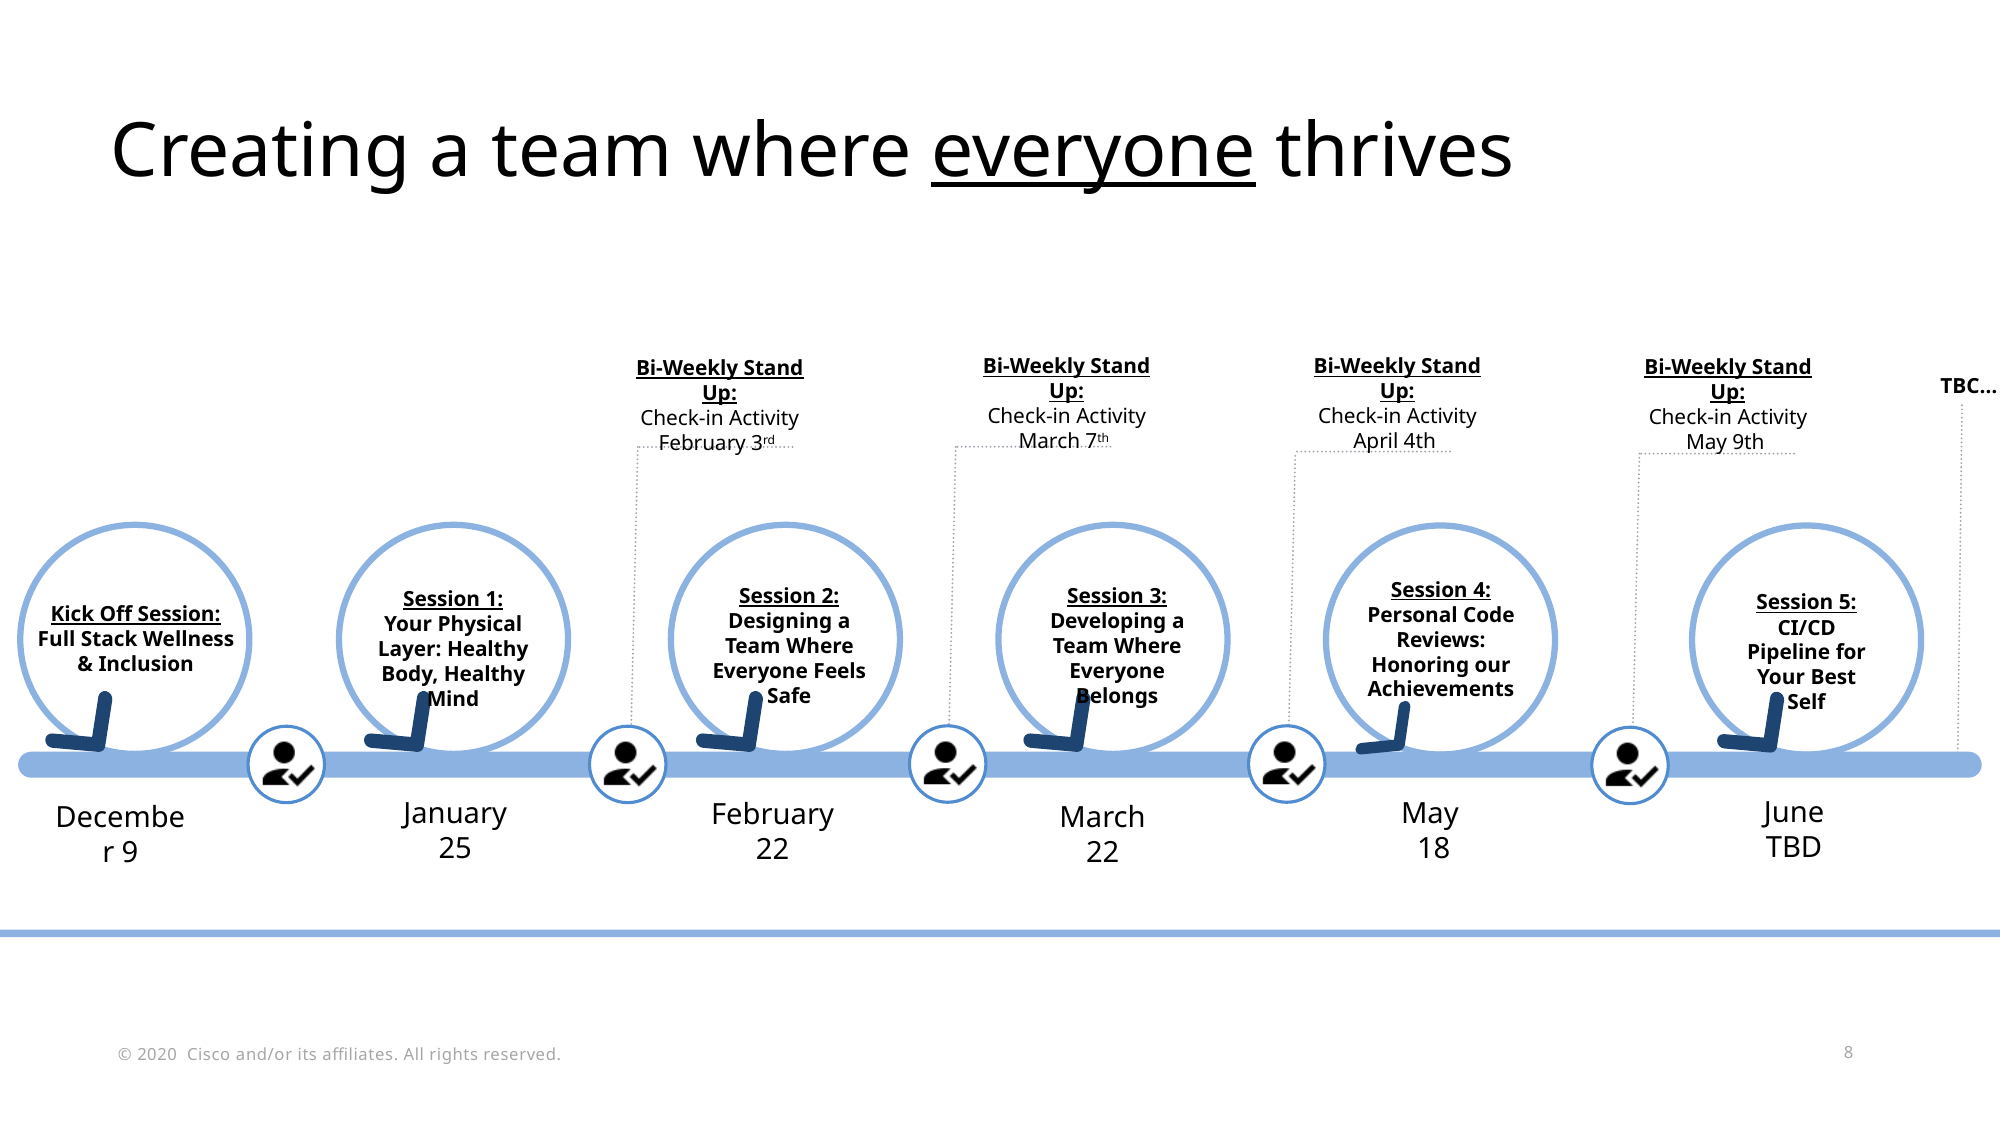

# Creating a team where everyone thrives
Bi-Weekly Stand Up:
Check-in Activity
March 7th
Bi-Weekly Stand Up:
Check-in Activity
April 4th
Bi-Weekly Stand Up:
Check-in Activity
May 9th
Bi-Weekly Stand Up:
Check-in Activity
February 3rd
TBC…
Session 4:
Personal Code Reviews: Honoring our Achievements
Session 2:
Designing a Team Where Everyone Feels Safe
Session 3:
Developing a Team Where Everyone Belongs
Session 1:
Your Physical Layer: Healthy Body, Healthy Mind
Session 5:
CI/CD Pipeline for Your Best Self
Kick Off Session:
Full Stack Wellness & Inclusion
June
TBD
May
18
January
25
February
22
December 9
March
22